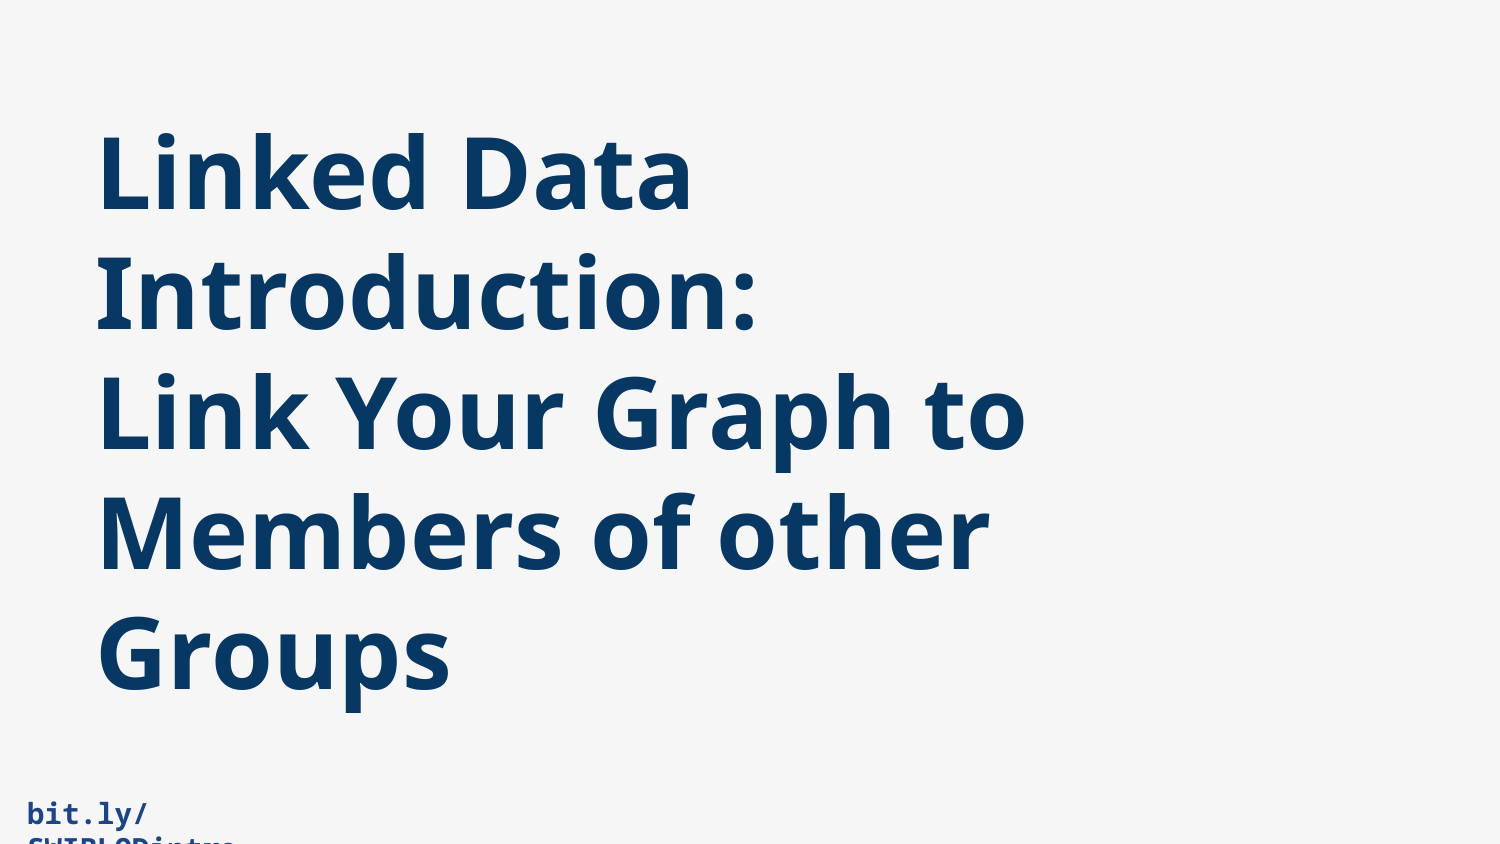

# Linked Data Introduction: Link Your Graph to Members of other Groups